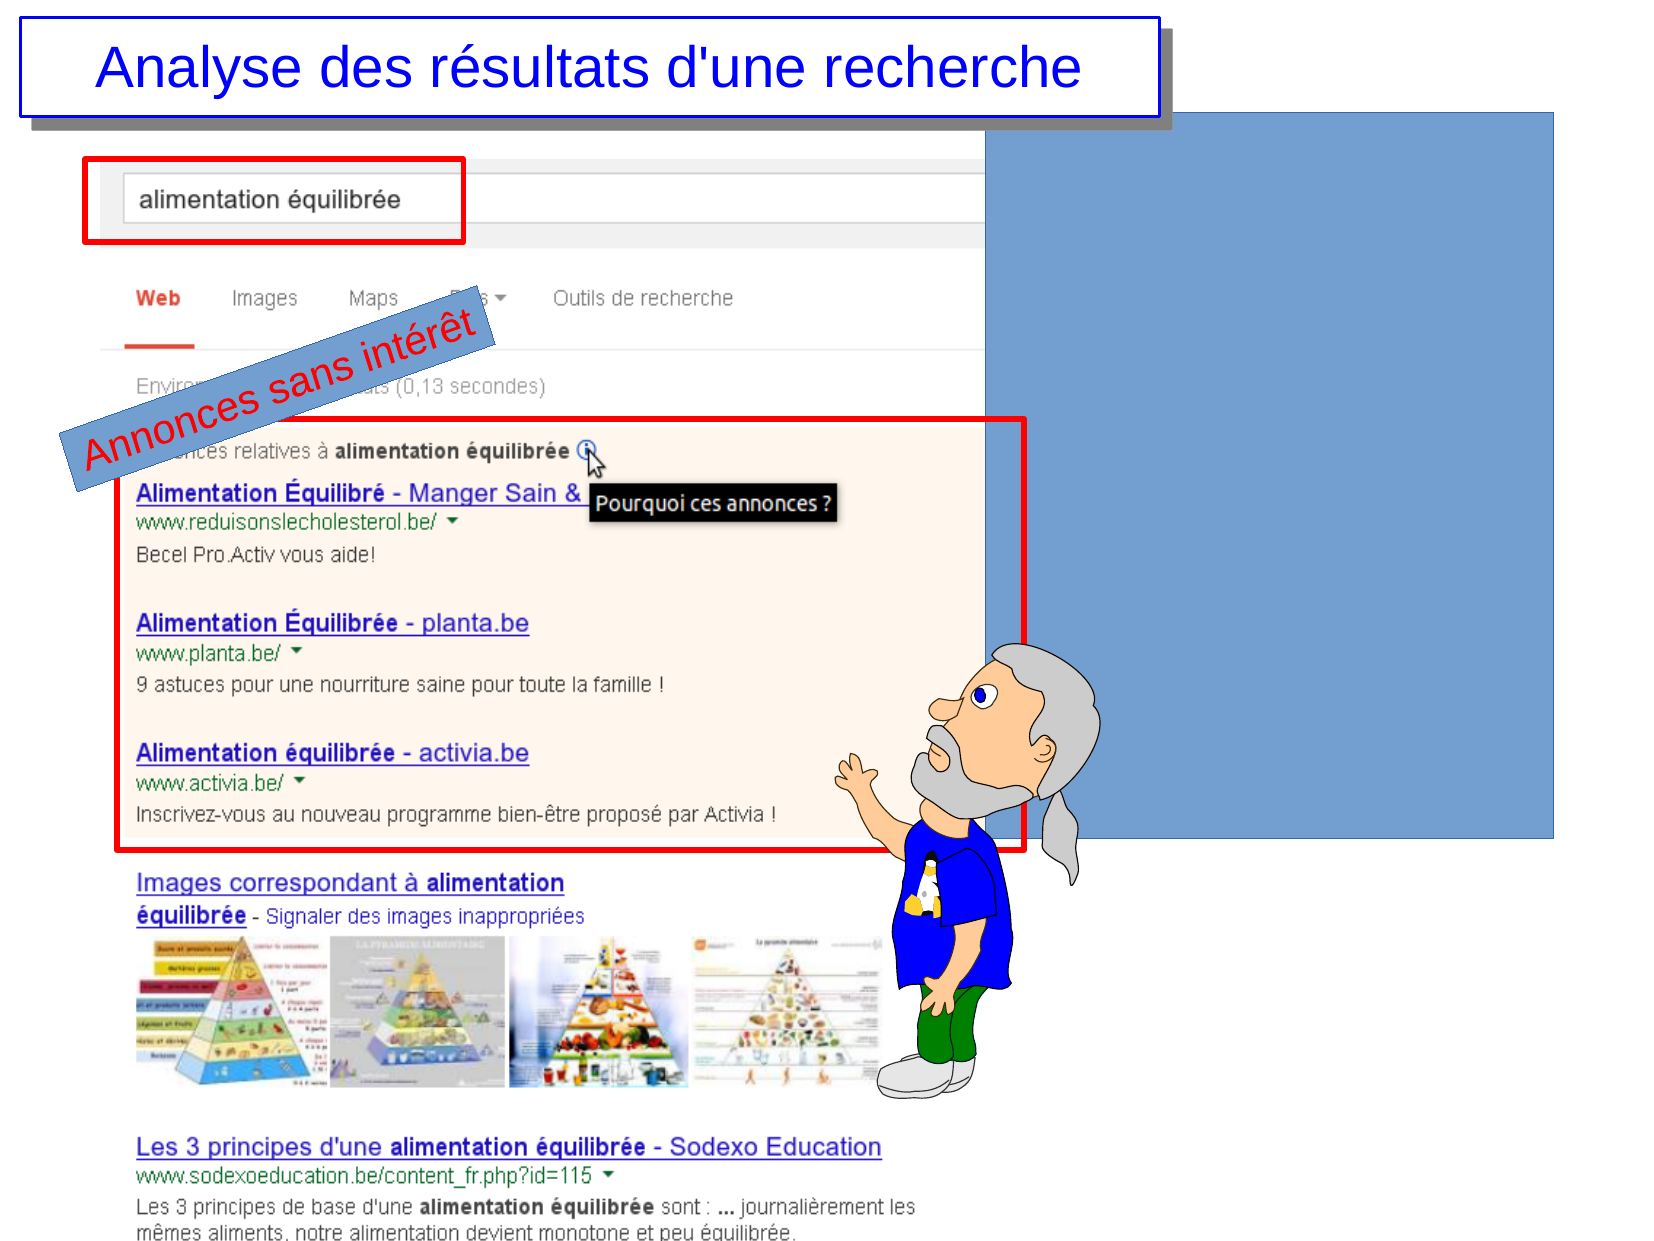

Analyse des résultats d'une recherche
YESSSS
Annonces sans intérêt